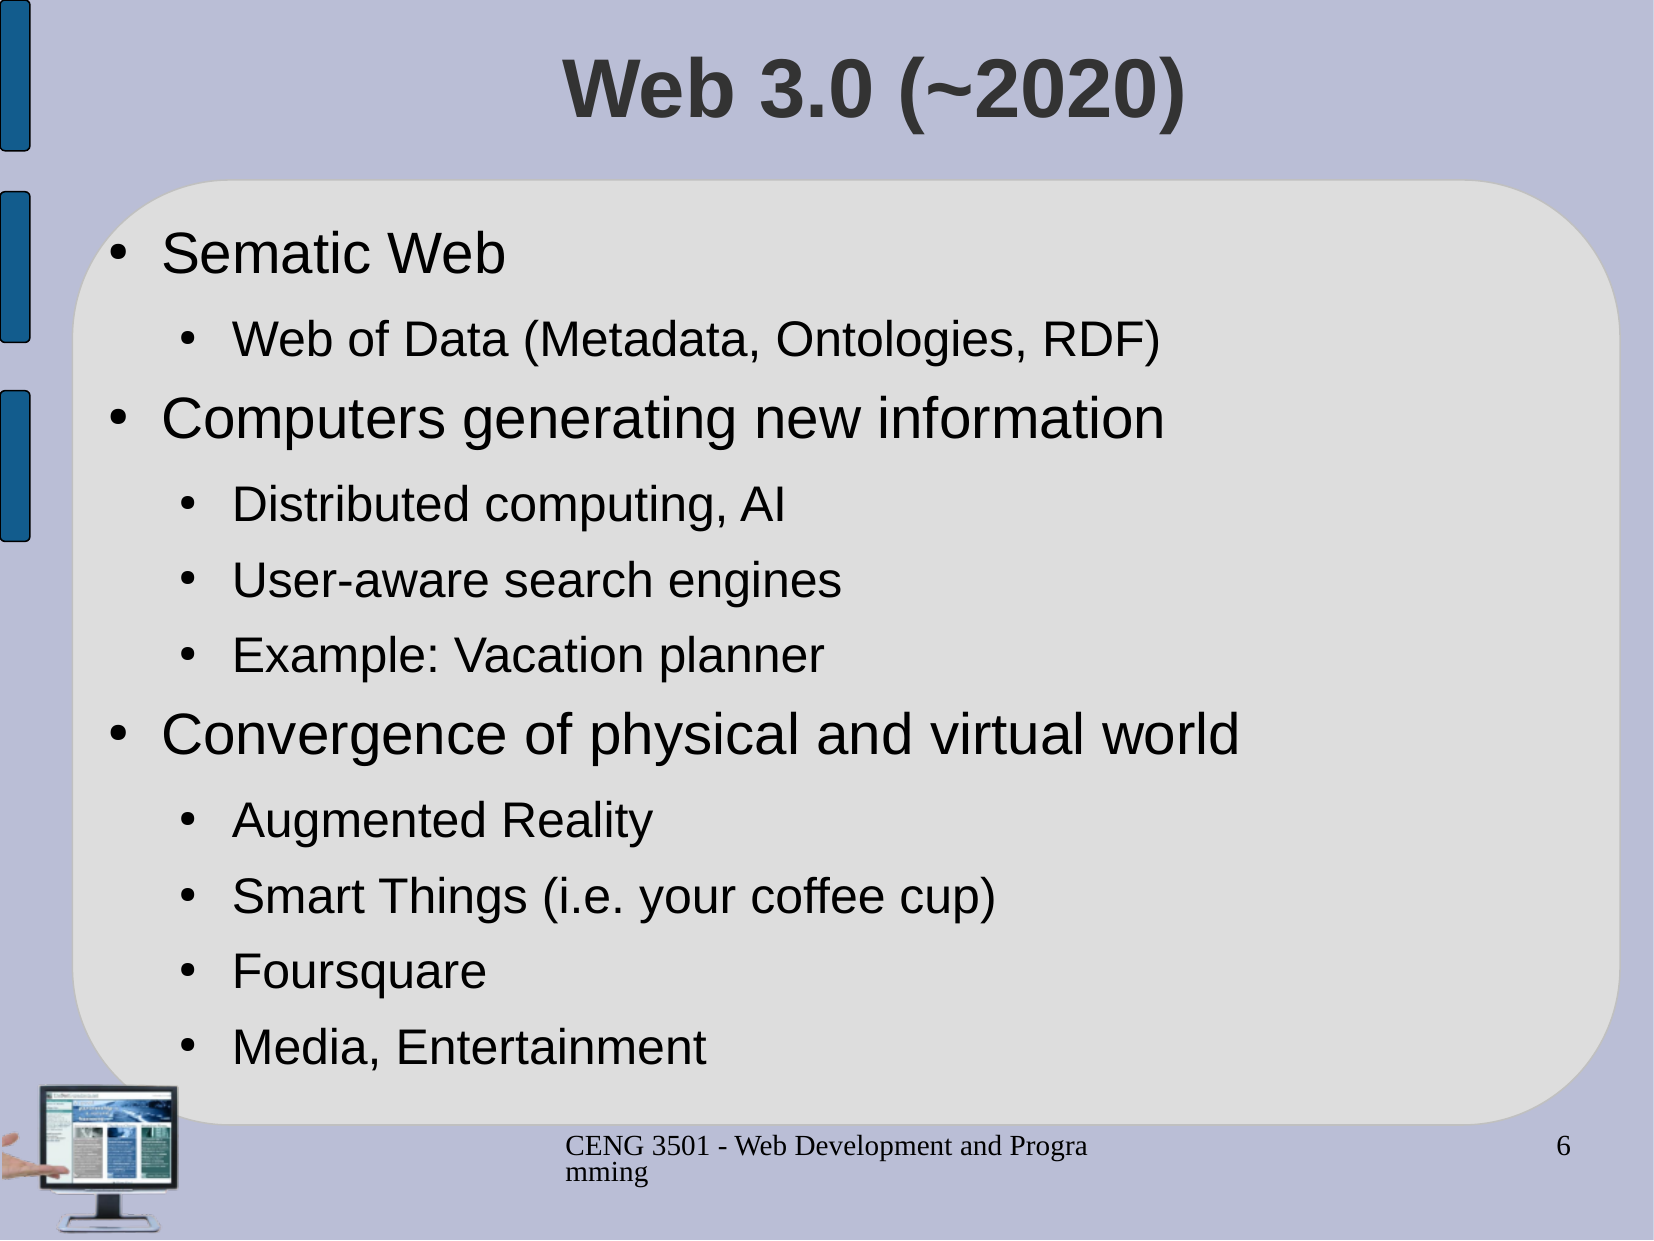

# Web 3.0 (~2020)
Sematic Web
Web of Data (Metadata, Ontologies, RDF)
Computers generating new information
Distributed computing, AI
User-aware search engines
Example: Vacation planner
Convergence of physical and virtual world
Augmented Reality
Smart Things (i.e. your coffee cup)
Foursquare
Media, Entertainment
CENG 3501 - Web Development and Programming
6